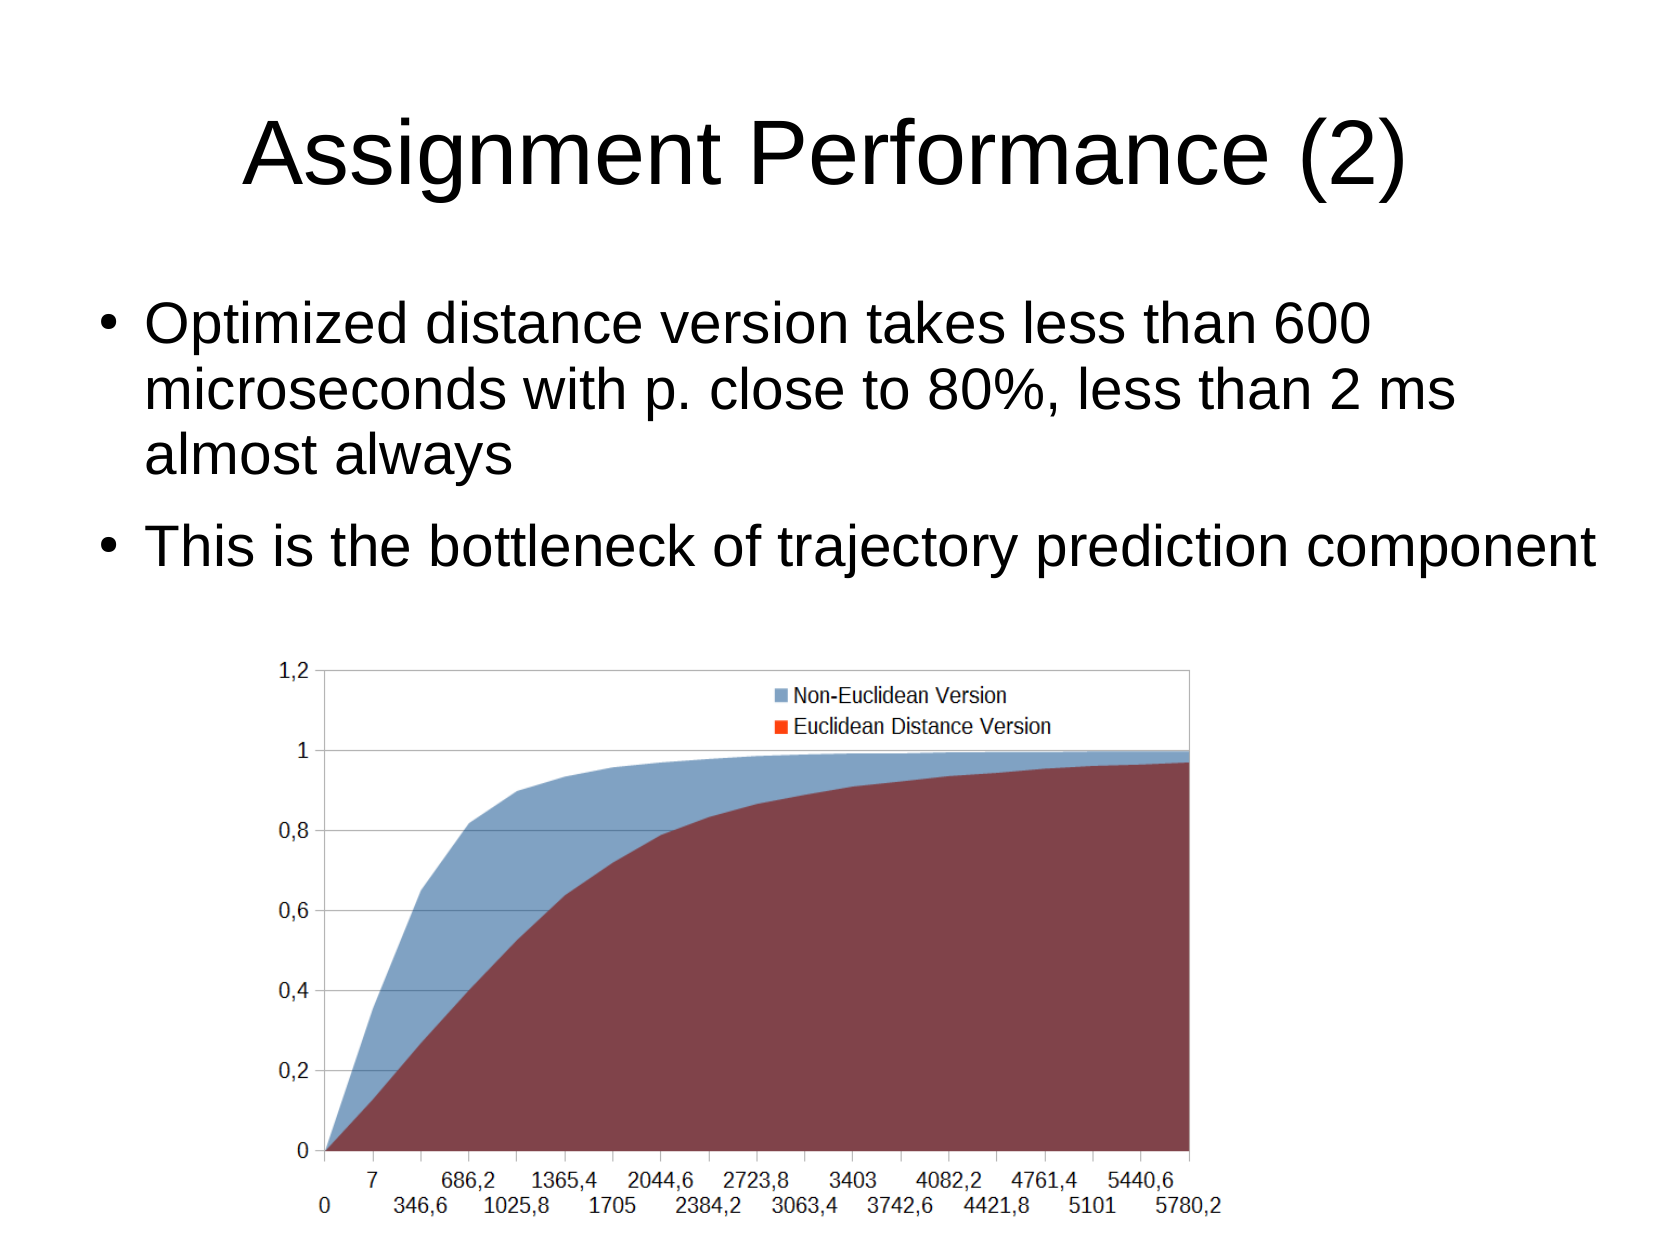

# Assignment Performance (2)
Optimized distance version takes less than 600 microseconds with p. close to 80%, less than 2 ms almost always
This is the bottleneck of trajectory prediction component